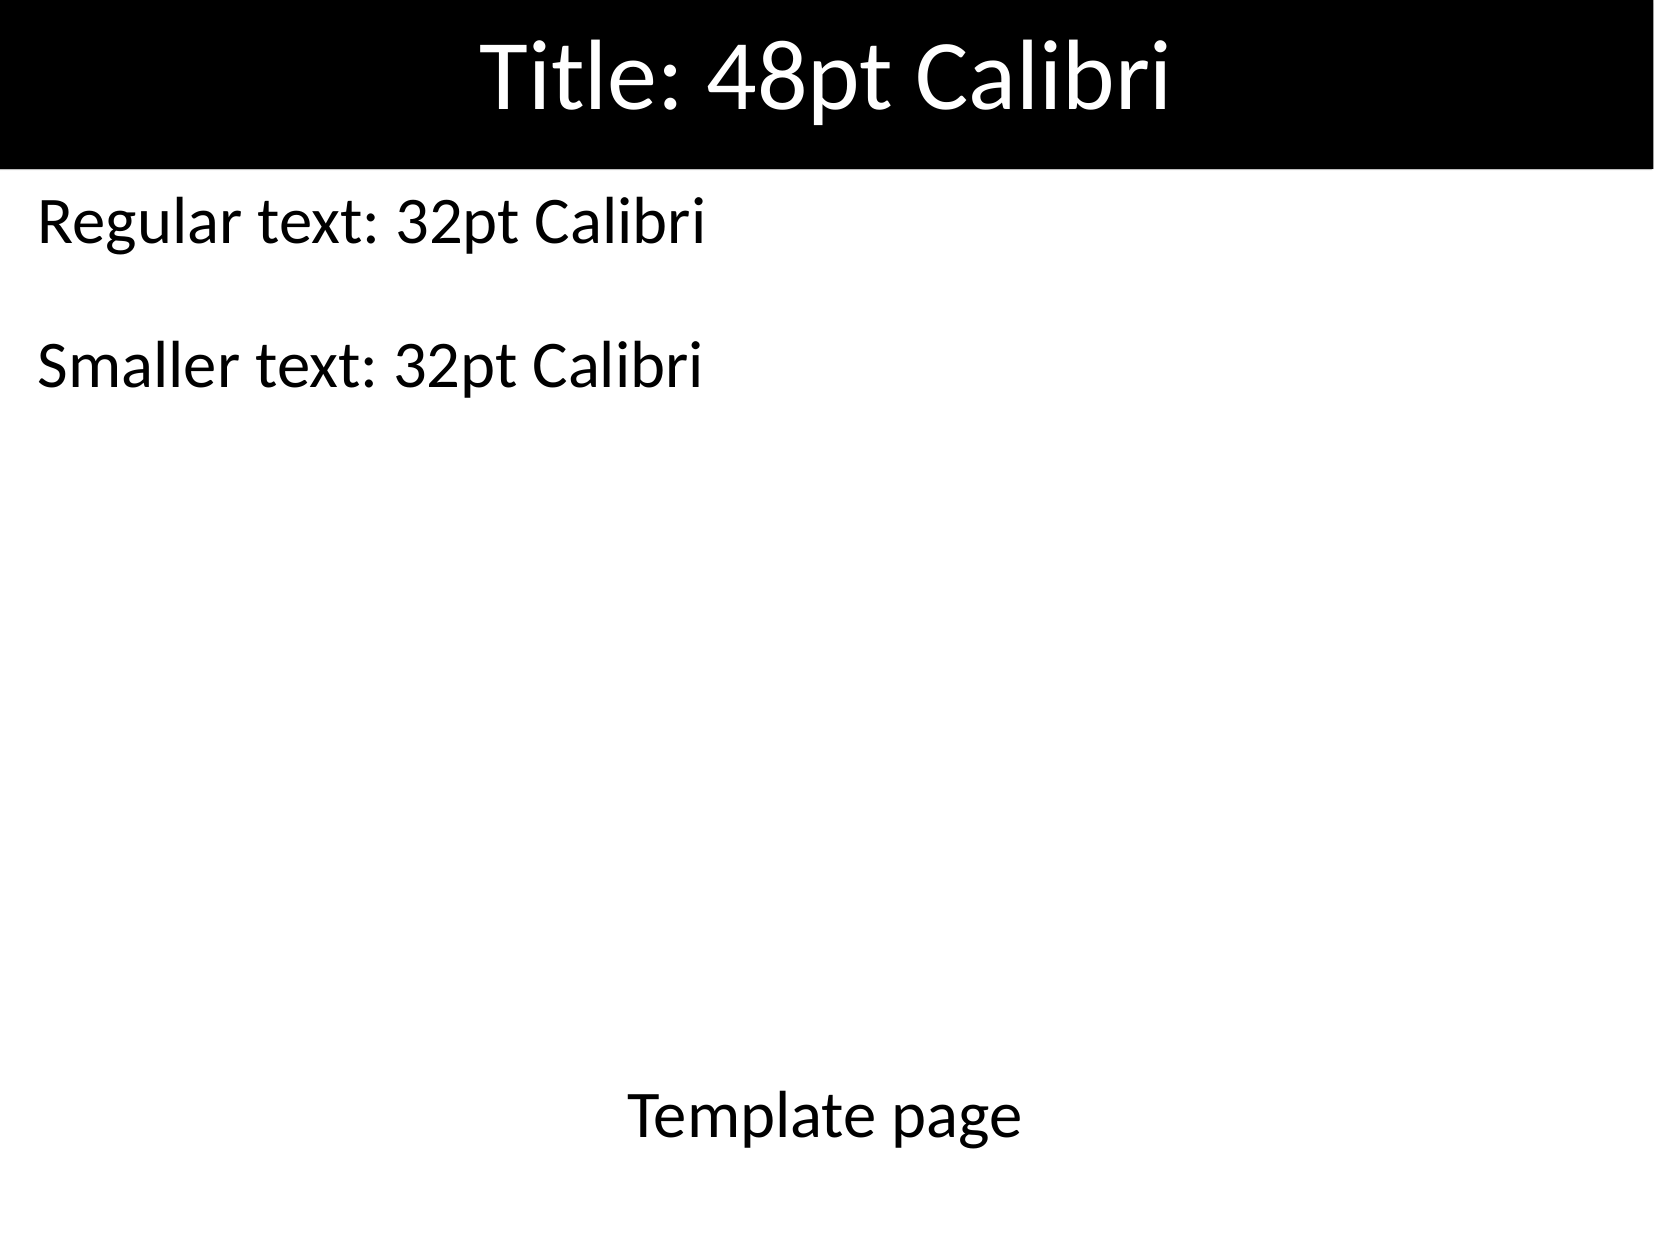

# Title: 48pt Calibri
Regular text: 32pt Calibri
Smaller text: 32pt Calibri
Template page